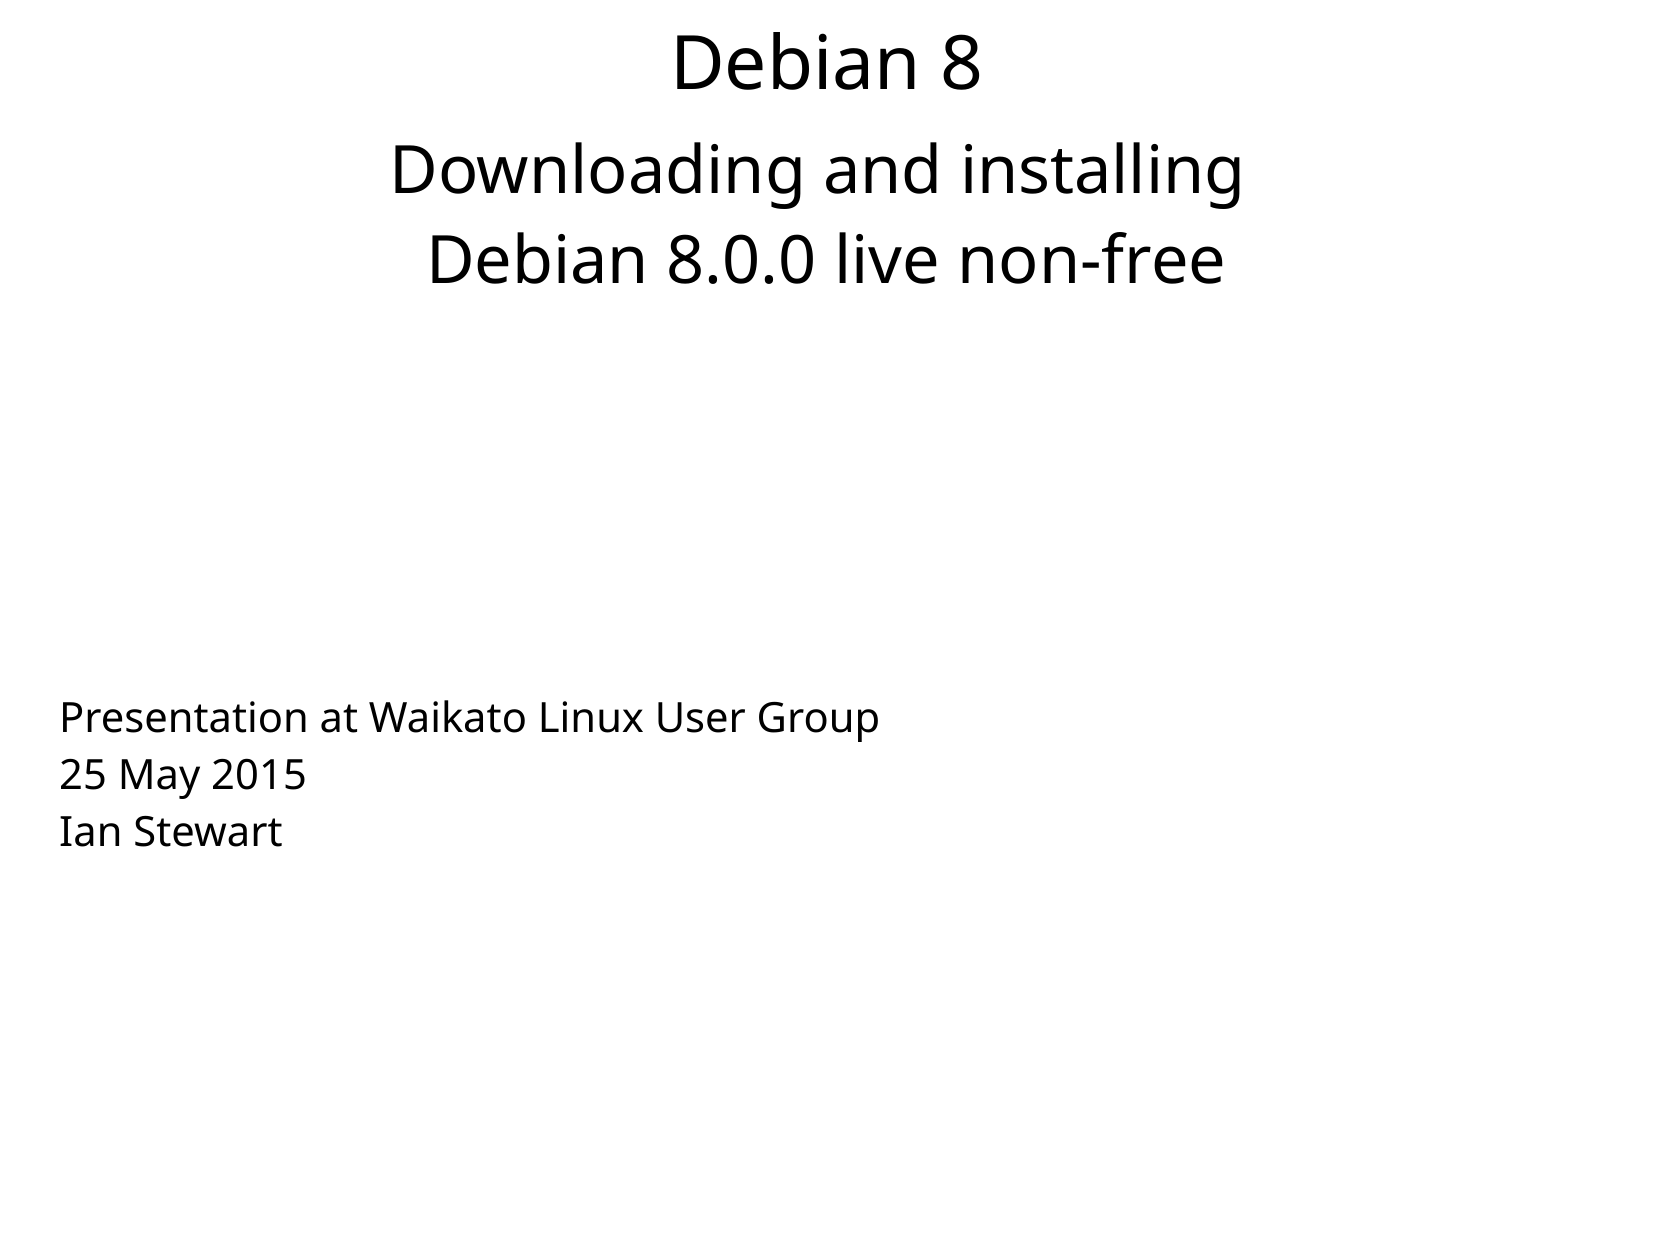

# Debian 8
Downloading and installing
Debian 8.0.0 live non-free
Presentation at Waikato Linux User Group
25 May 2015
Ian Stewart